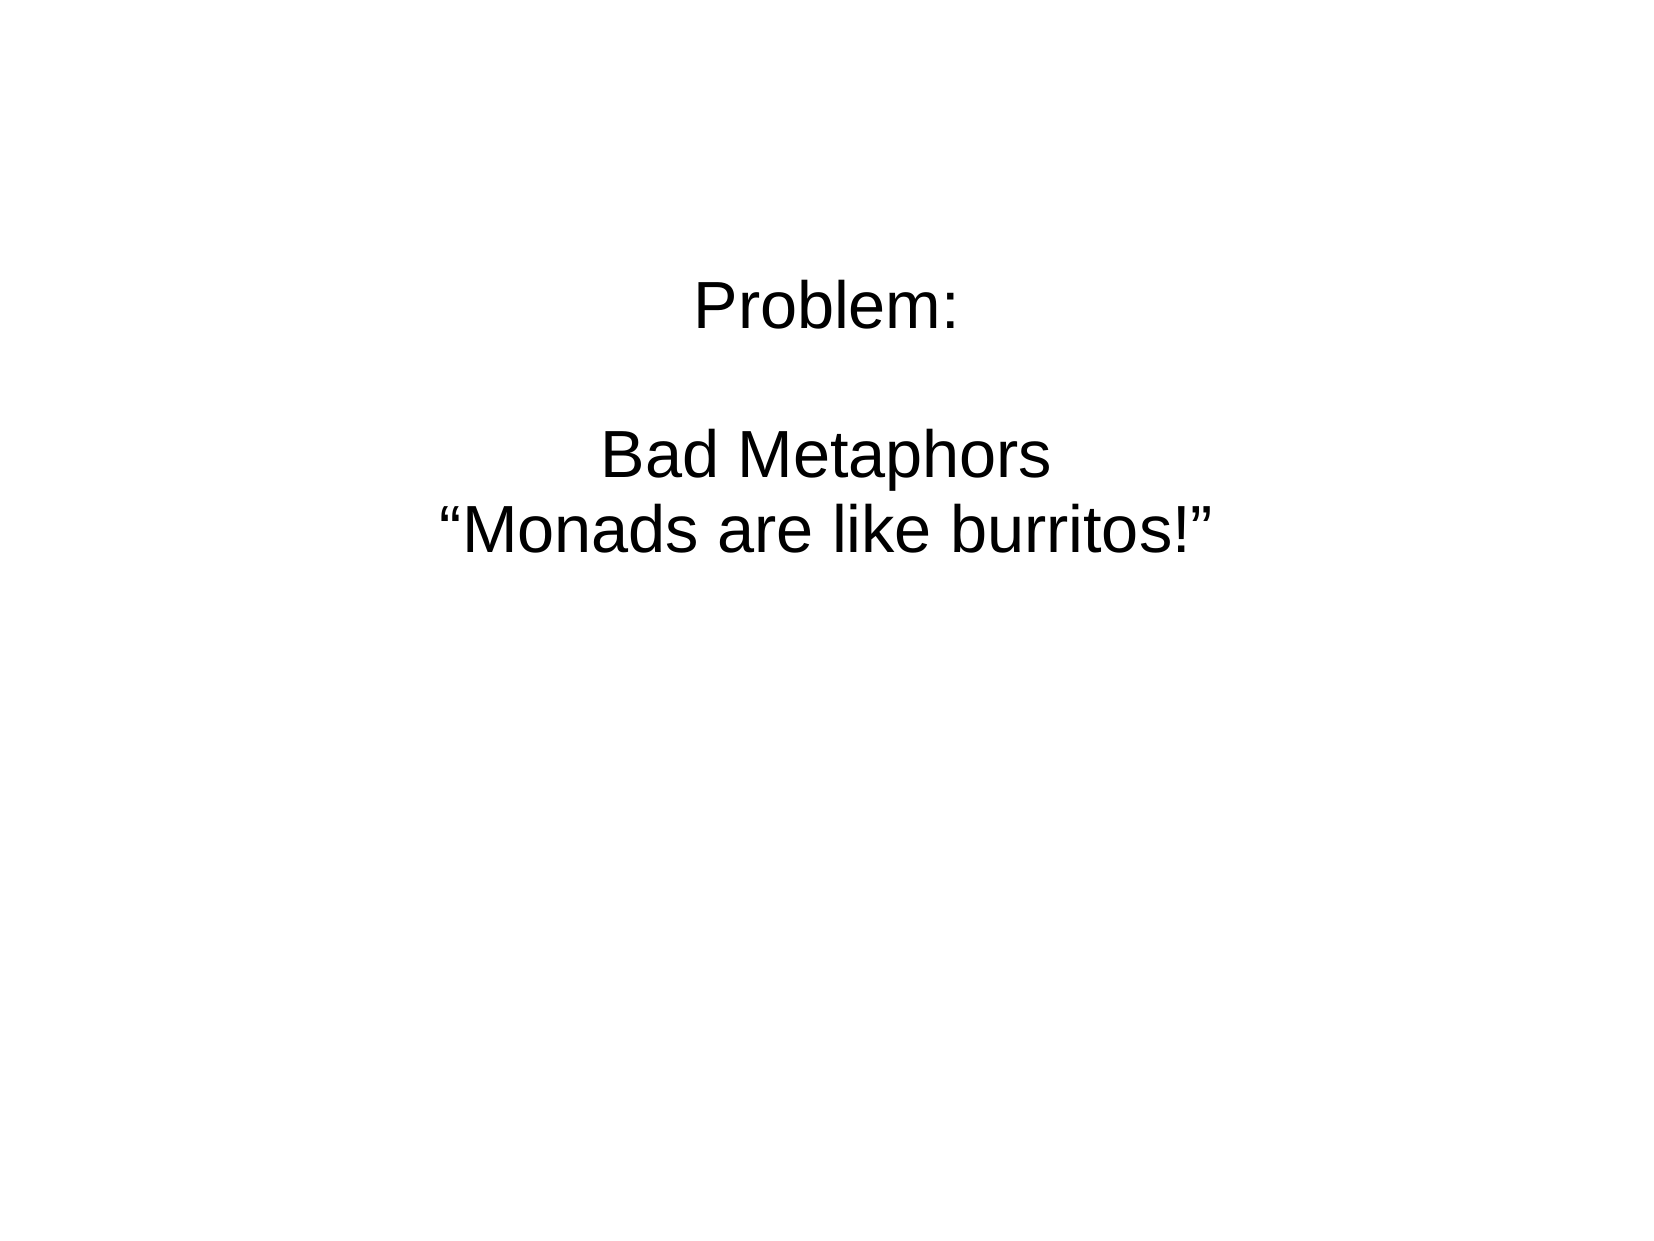

# Problem:
Bad Metaphors
“Monads are like burritos!”